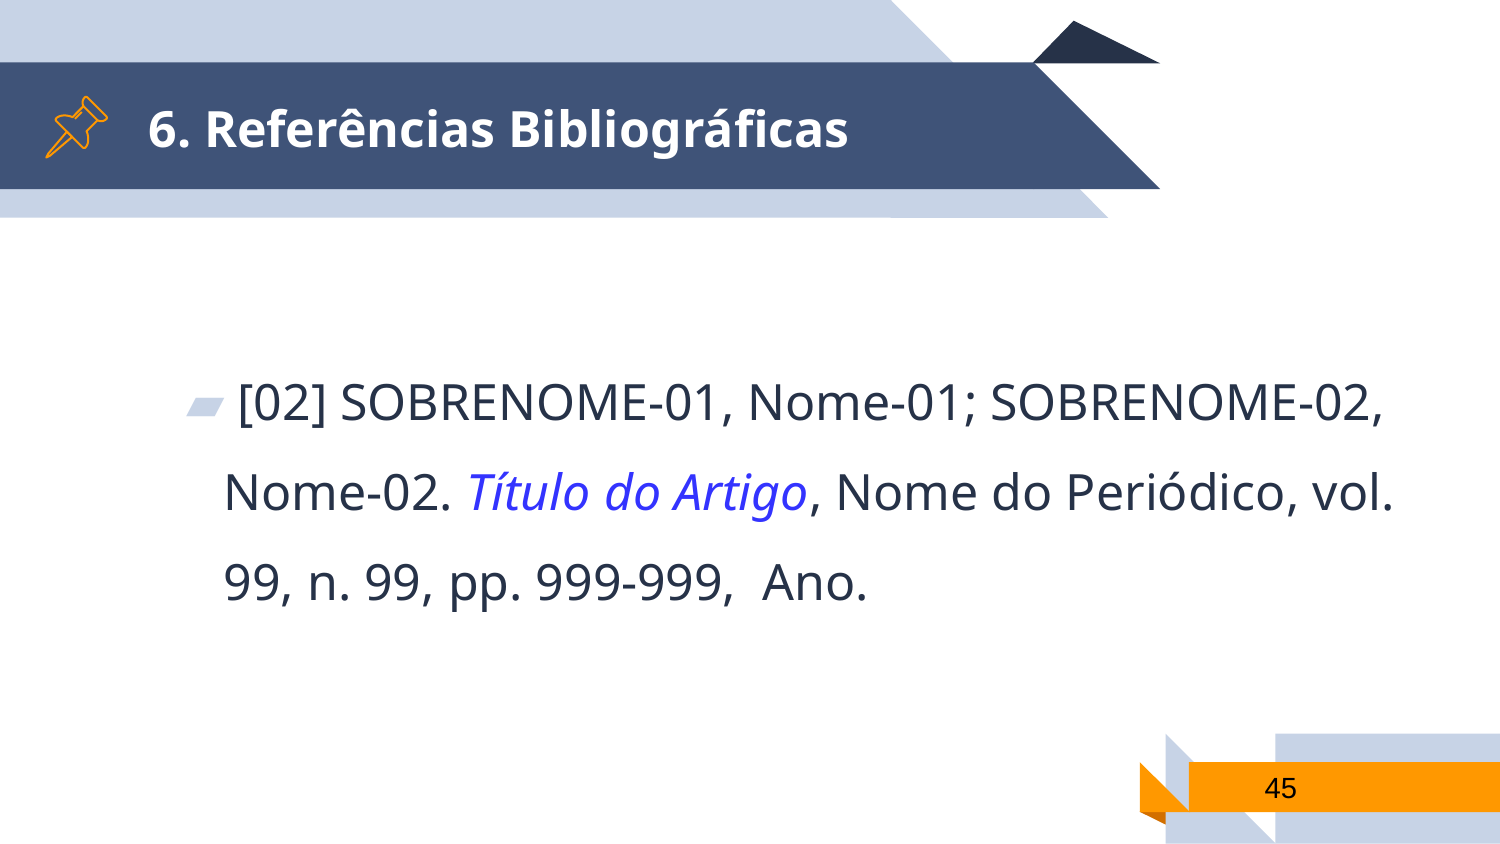

# 6. Referências Bibliográficas
 [02] SOBRENOME-01, Nome-01; SOBRENOME-02, Nome-02. Título do Artigo, Nome do Periódico, vol. 99, n. 99, pp. 999-999, Ano.